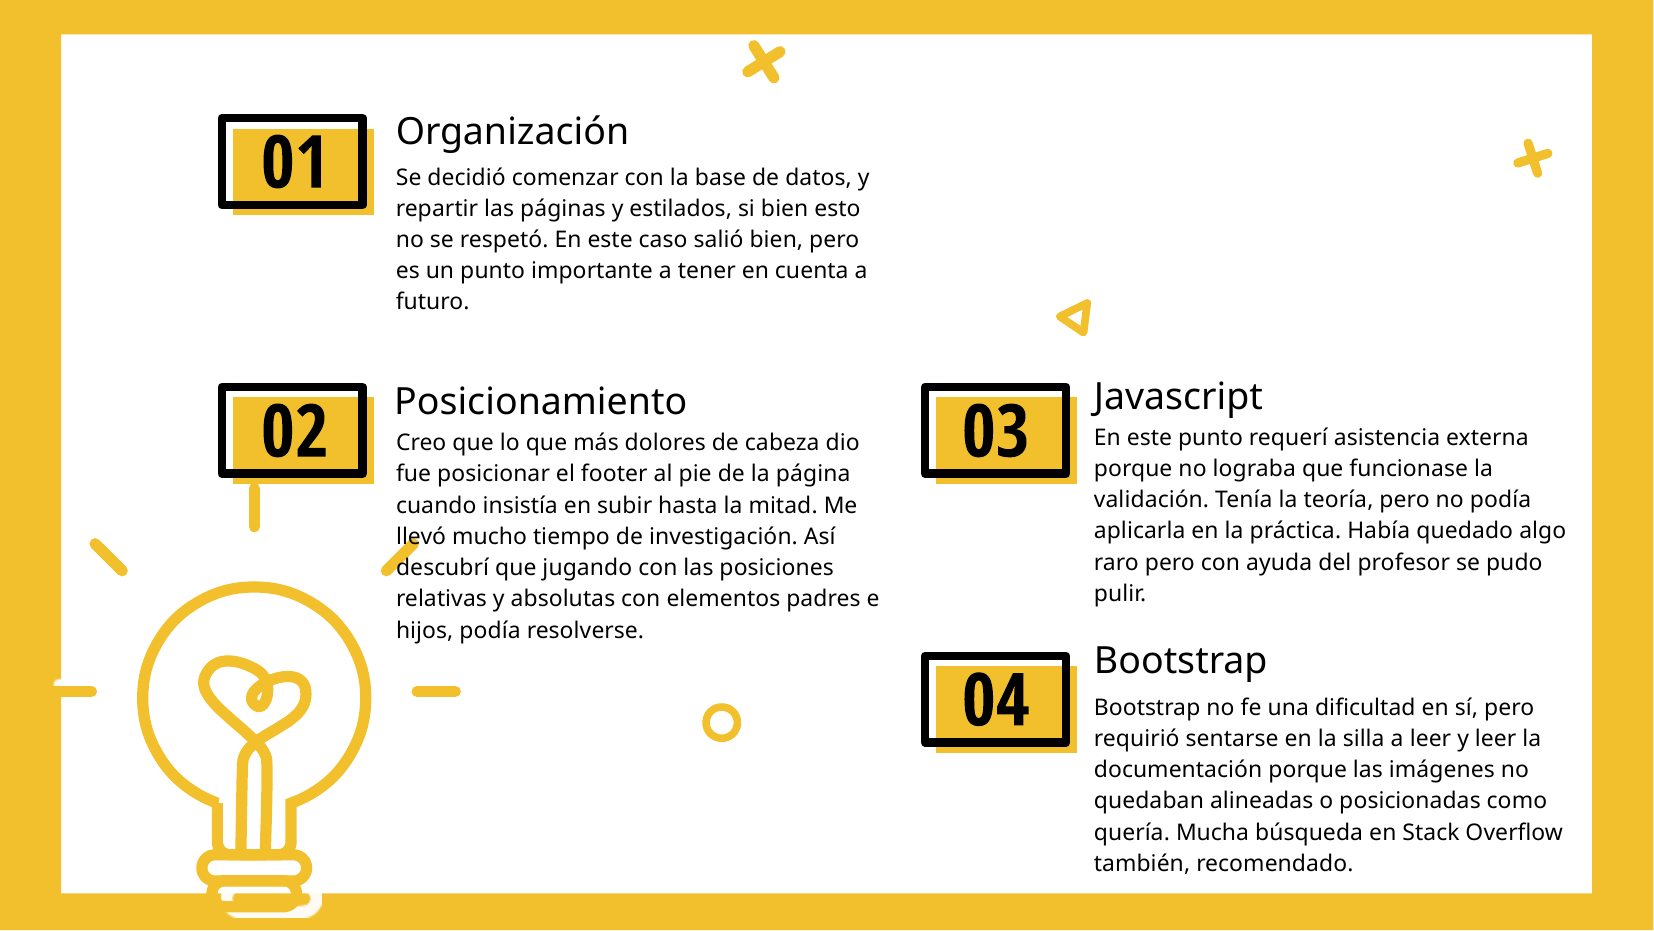

# Organización
Se decidió comenzar con la base de datos, y repartir las páginas y estilados, si bien esto no se respetó. En este caso salió bien, pero es un punto importante a tener en cuenta a futuro.
Javascript
Posicionamiento
En este punto requerí asistencia externa porque no lograba que funcionase la validación. Tenía la teoría, pero no podía aplicarla en la práctica. Había quedado algo raro pero con ayuda del profesor se pudo pulir.
Creo que lo que más dolores de cabeza dio fue posicionar el footer al pie de la página cuando insistía en subir hasta la mitad. Me llevó mucho tiempo de investigación. Así descubrí que jugando con las posiciones relativas y absolutas con elementos padres e hijos, podía resolverse.
Bootstrap
Bootstrap no fe una dificultad en sí, pero requirió sentarse en la silla a leer y leer la documentación porque las imágenes no quedaban alineadas o posicionadas como quería. Mucha búsqueda en Stack Overflow también, recomendado.